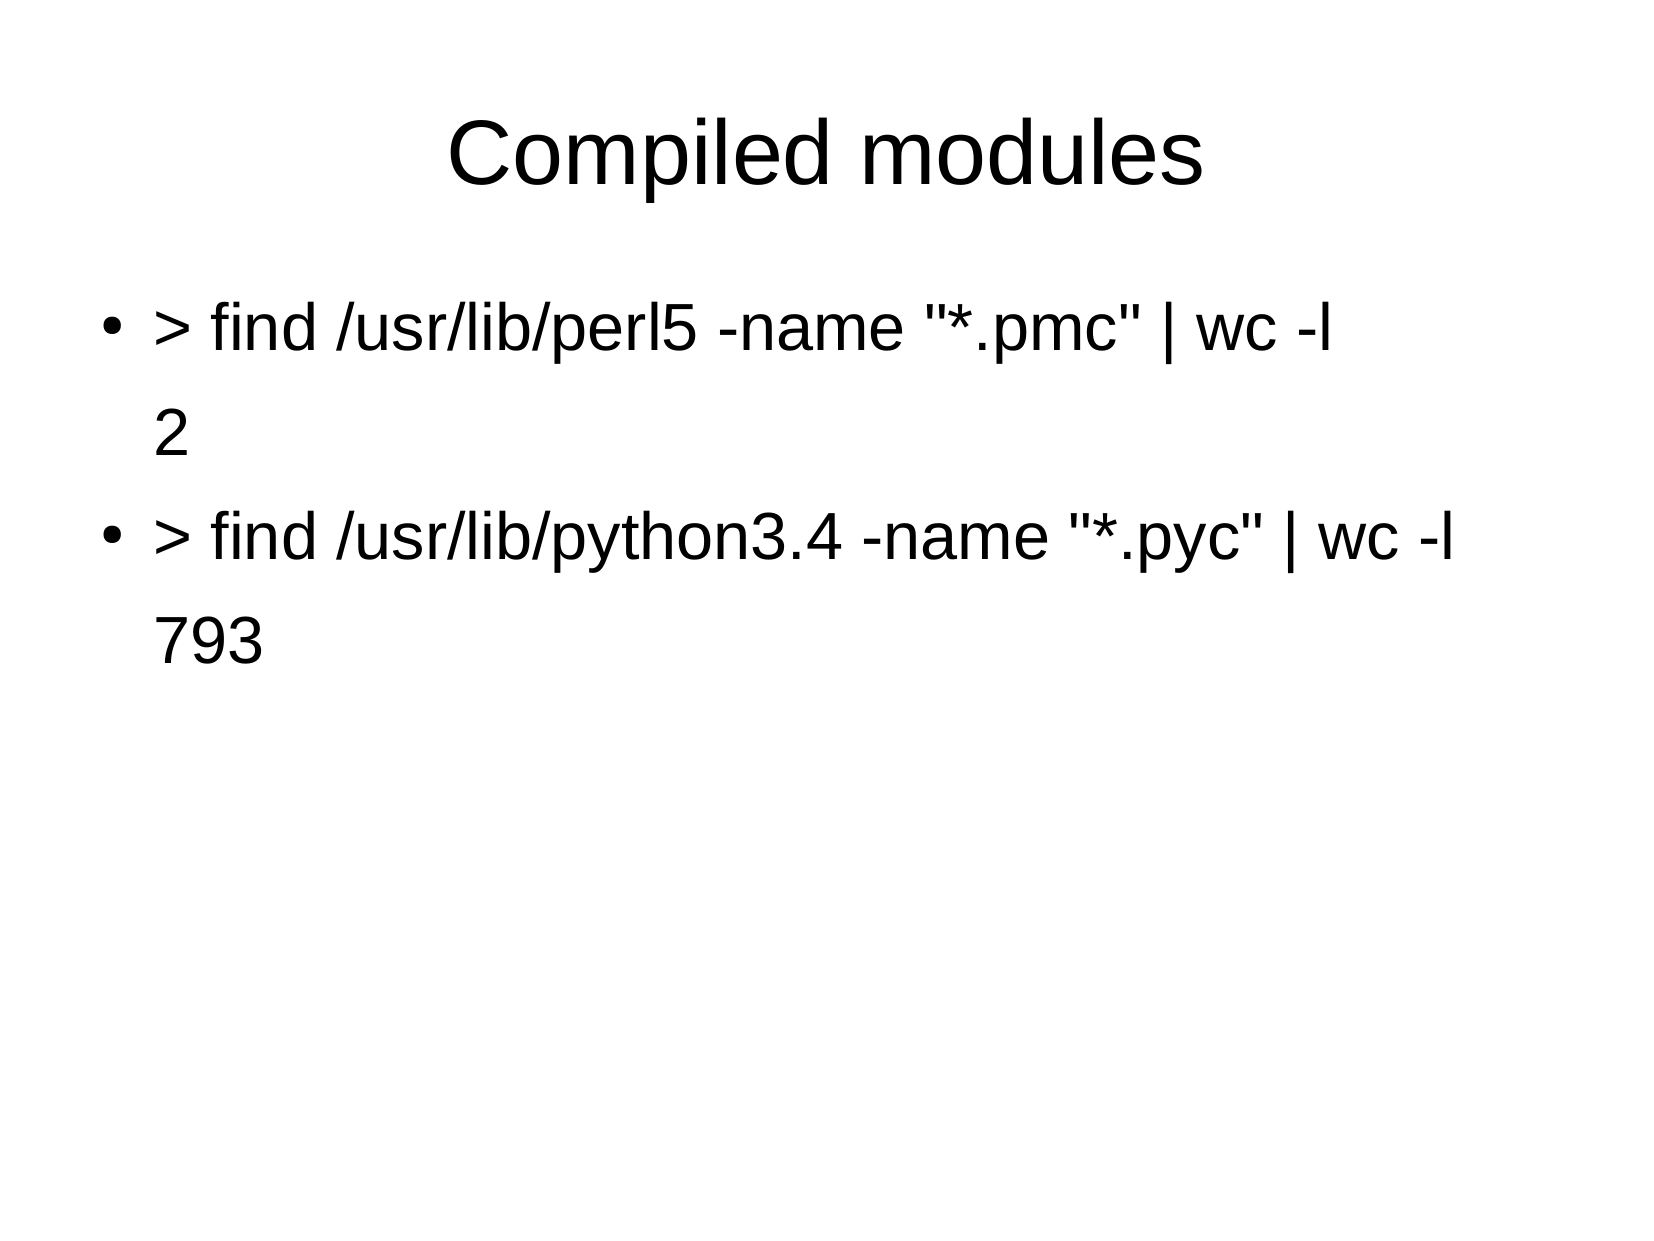

# Compiled modules
> find /usr/lib/perl5 -name "*.pmc" | wc -l
2
> find /usr/lib/python3.4 -name "*.pyc" | wc -l
793